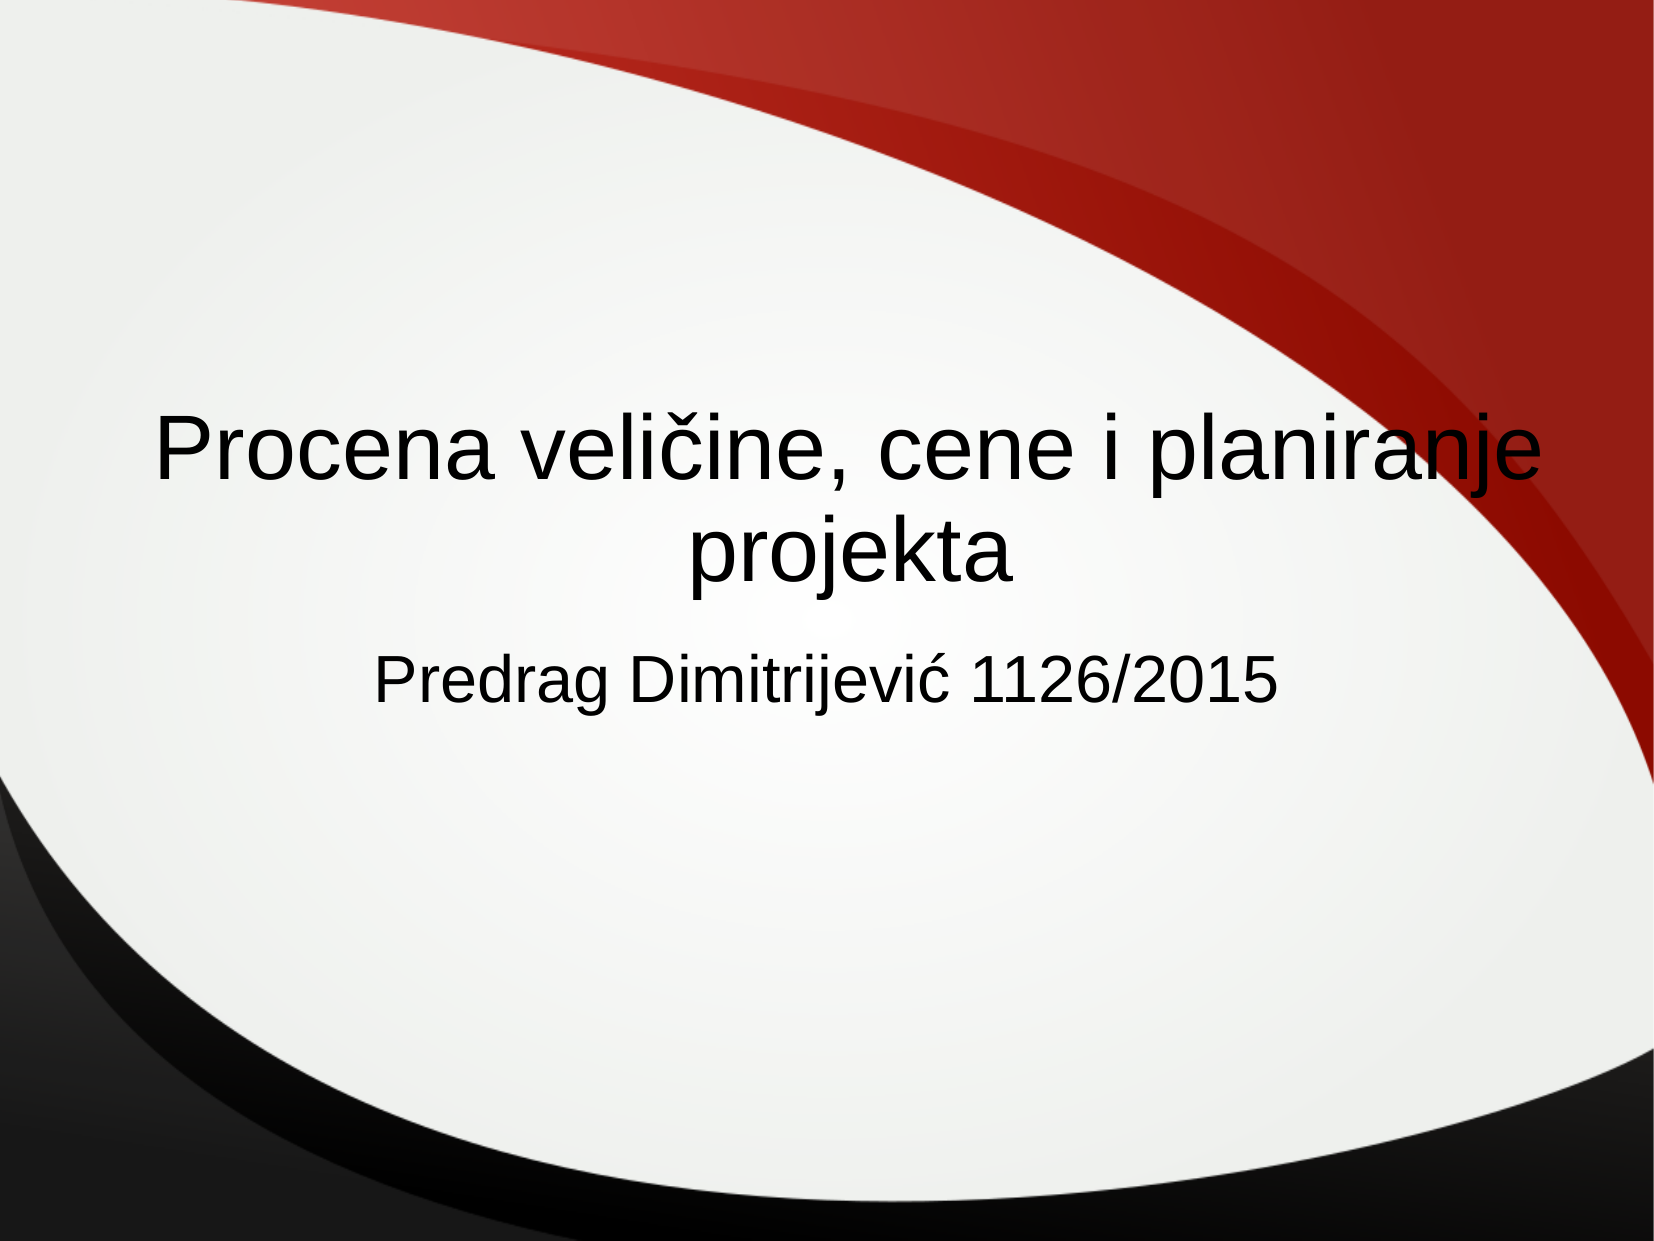

# Procena veličine, cene i planiranje projekta
Predrag Dimitrijević 1126/2015